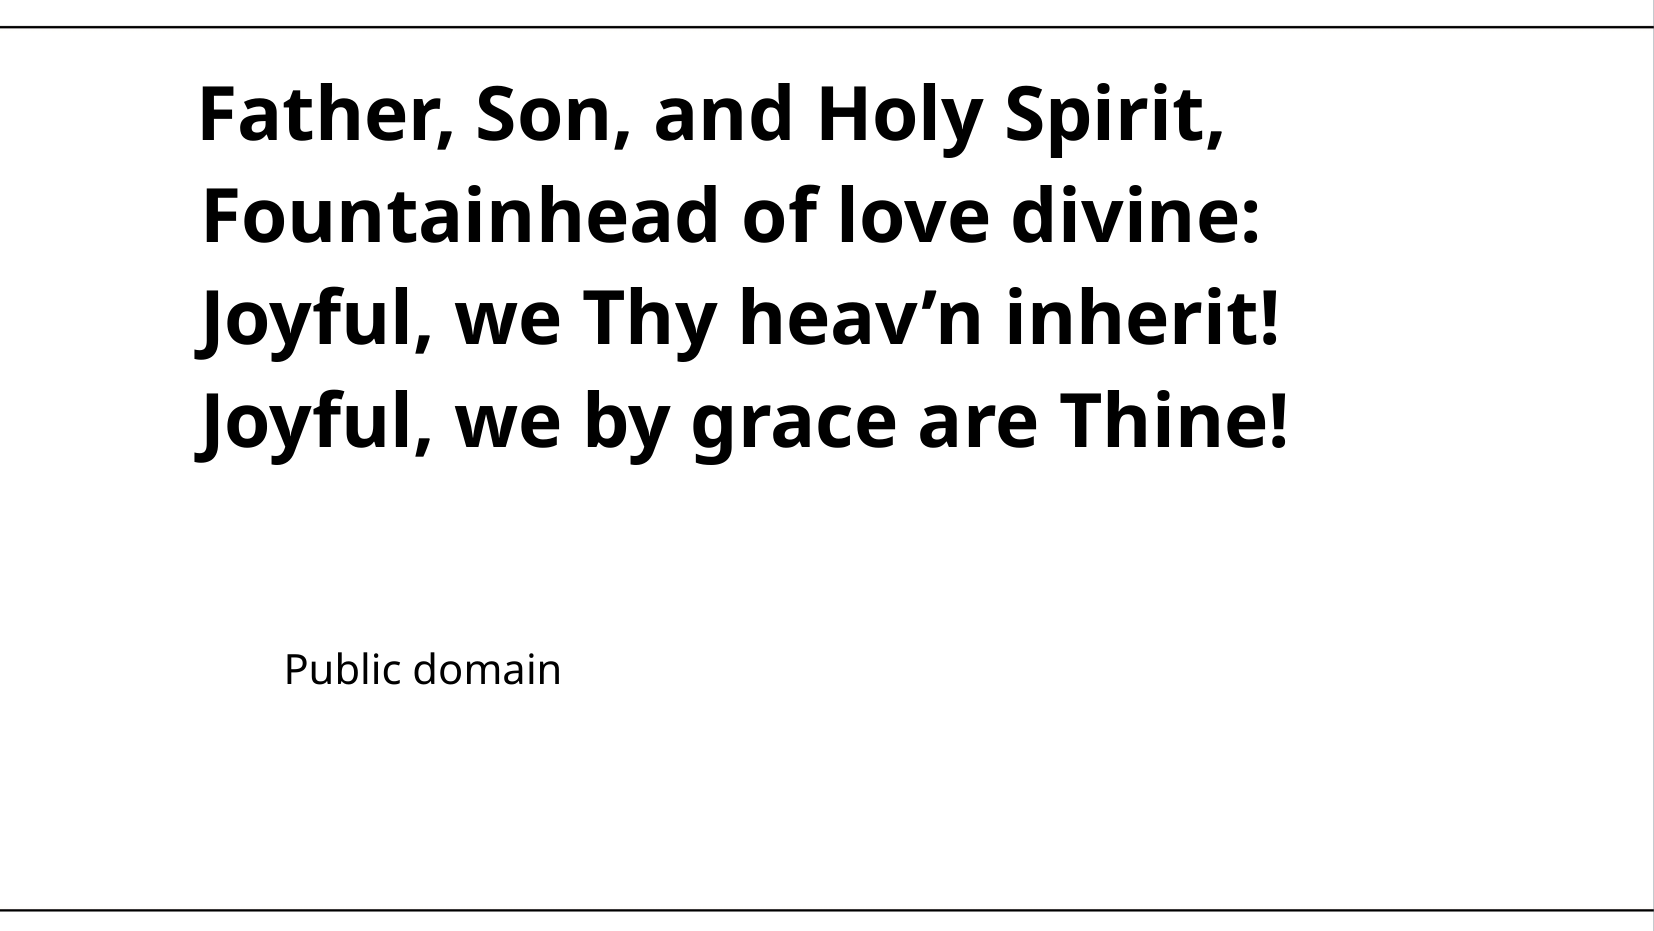

Father, Son, and Holy Spirit,
 Fountainhead of love divine:
 Joyful, we Thy heav’n inherit!
 Joyful, we by grace are Thine!
 Public domain